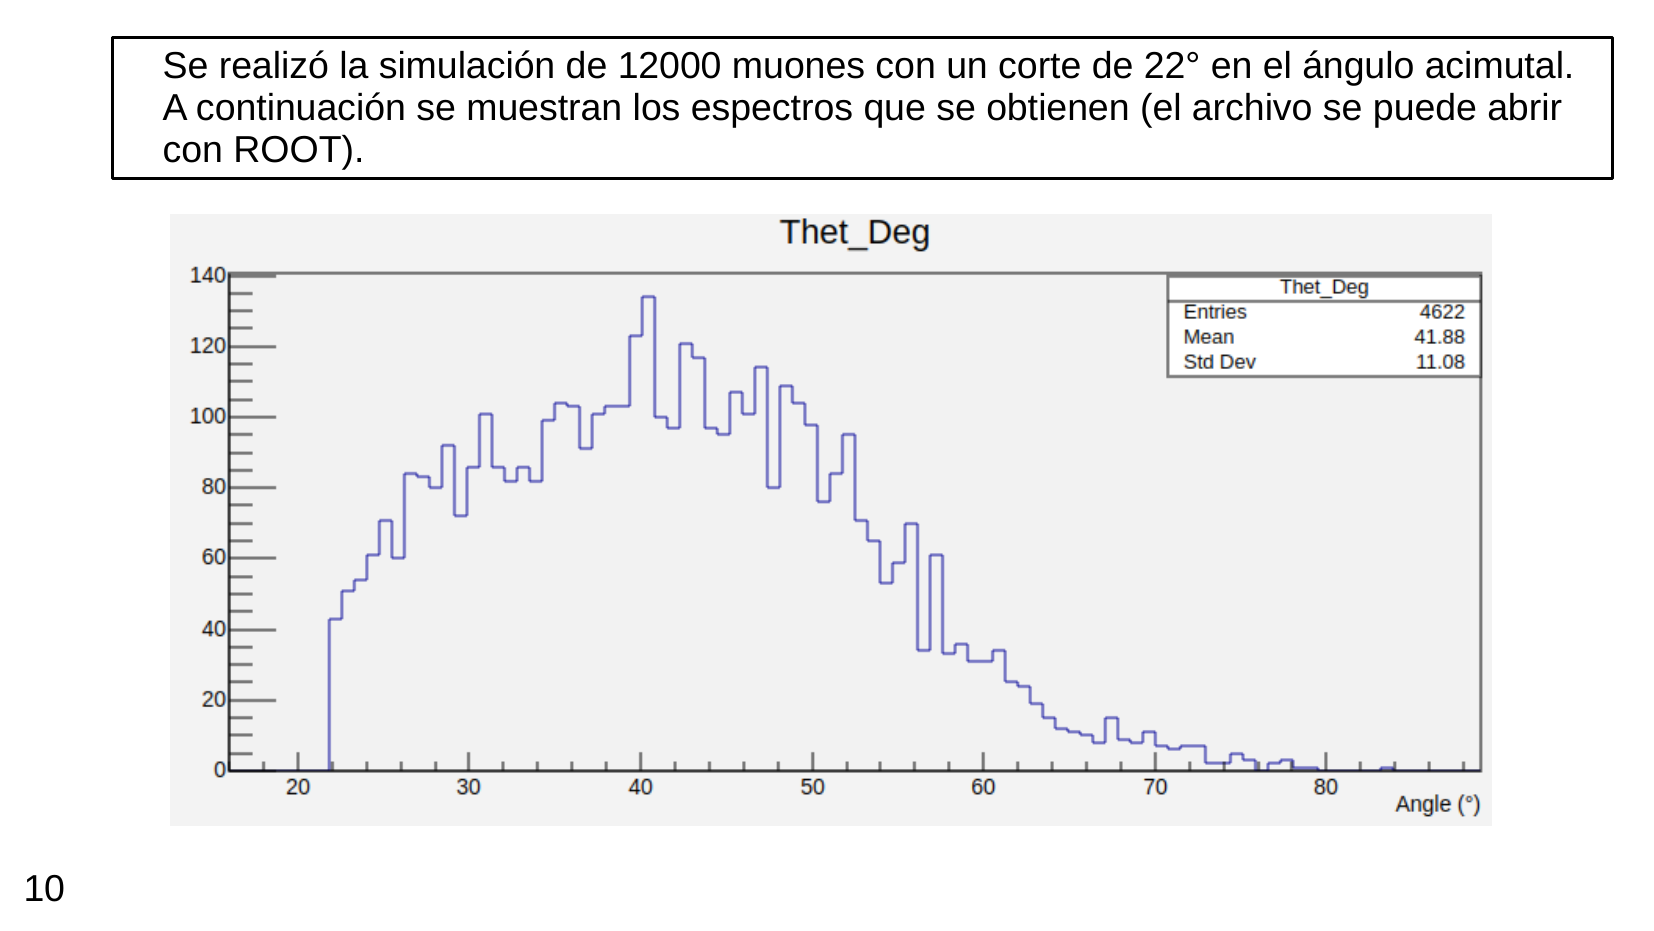

Se realizó la simulación de 12000 muones con un corte de 22° en el ángulo acimutal. A continuación se muestran los espectros que se obtienen (el archivo se puede abrir con ROOT).